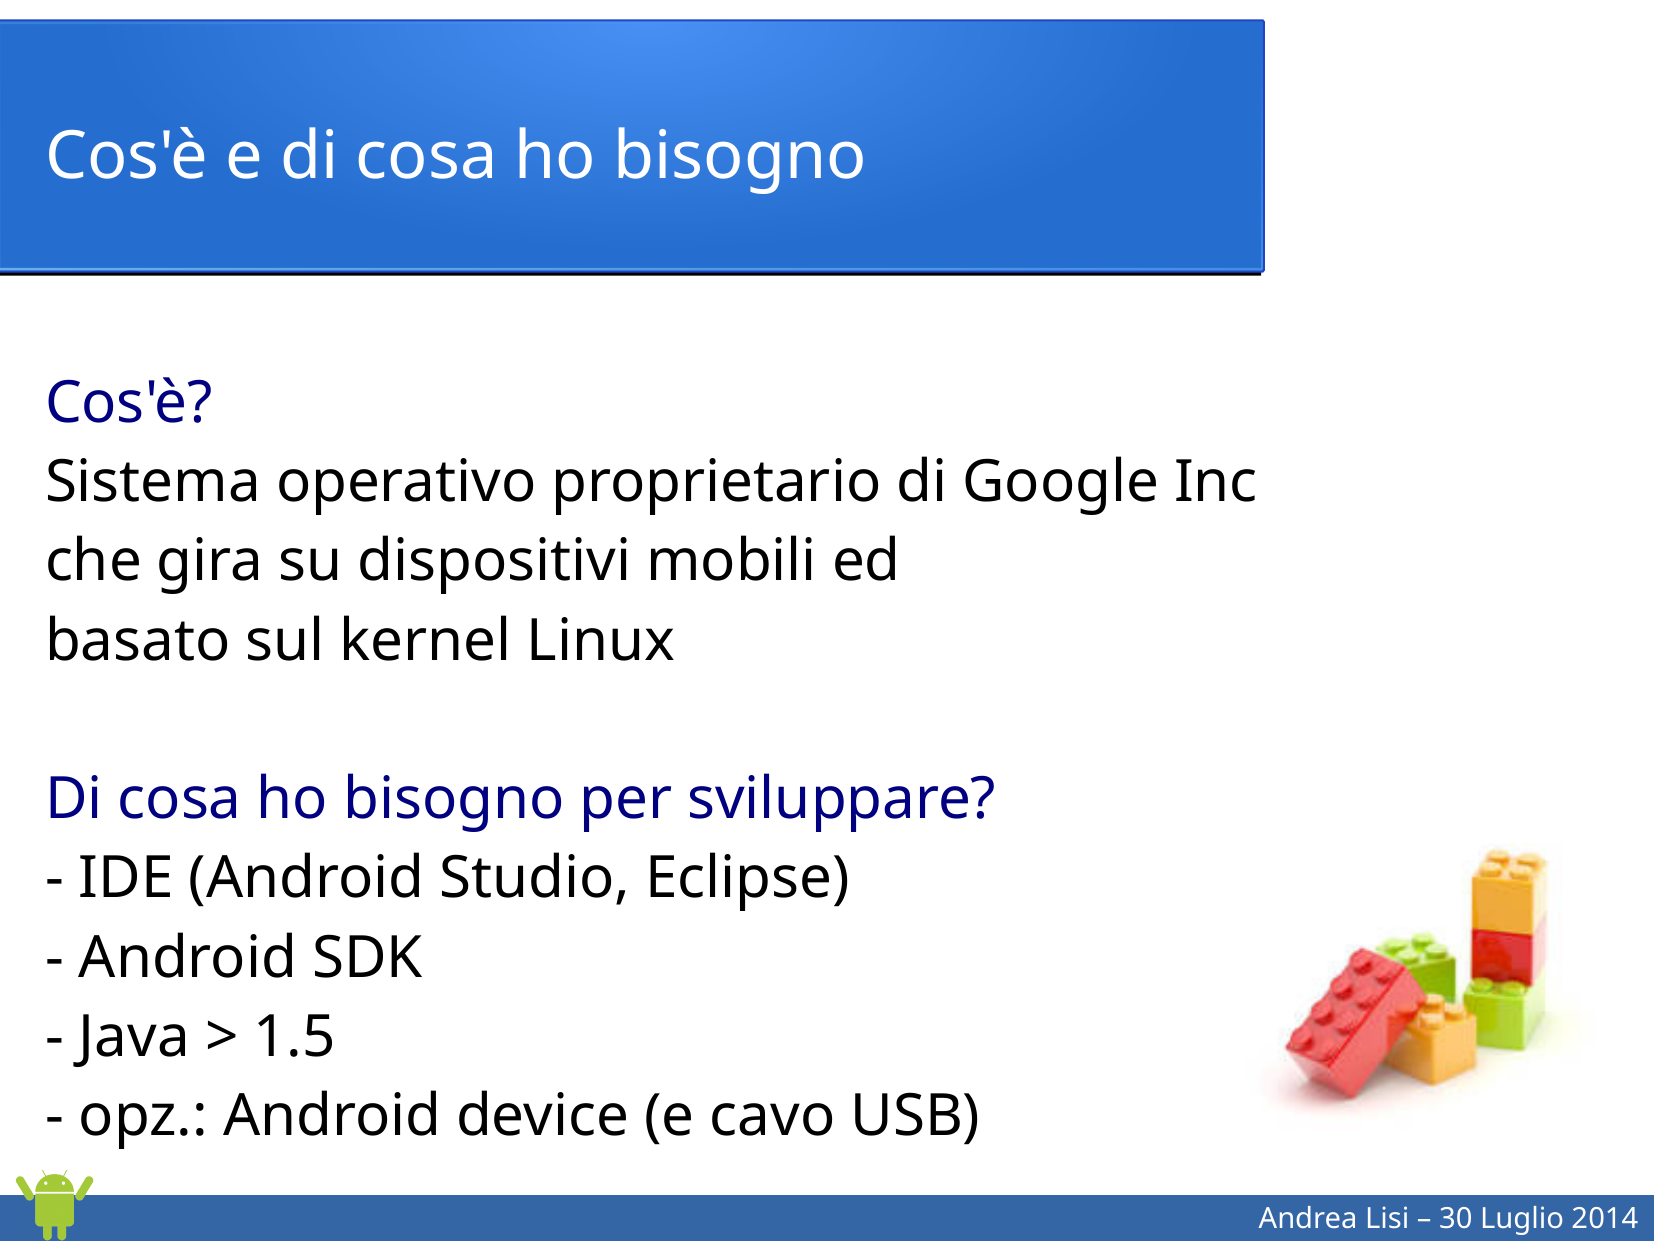

# Cos'è e di cosa ho bisogno
Cos'è?
Sistema operativo proprietario di Google Inc
che gira su dispositivi mobili ed
basato sul kernel Linux
Di cosa ho bisogno per sviluppare?
- IDE (Android Studio, Eclipse)
- Android SDK
- Java > 1.5
- opz.: Android device (e cavo USB)
Andrea Lisi – 30 Luglio 2014